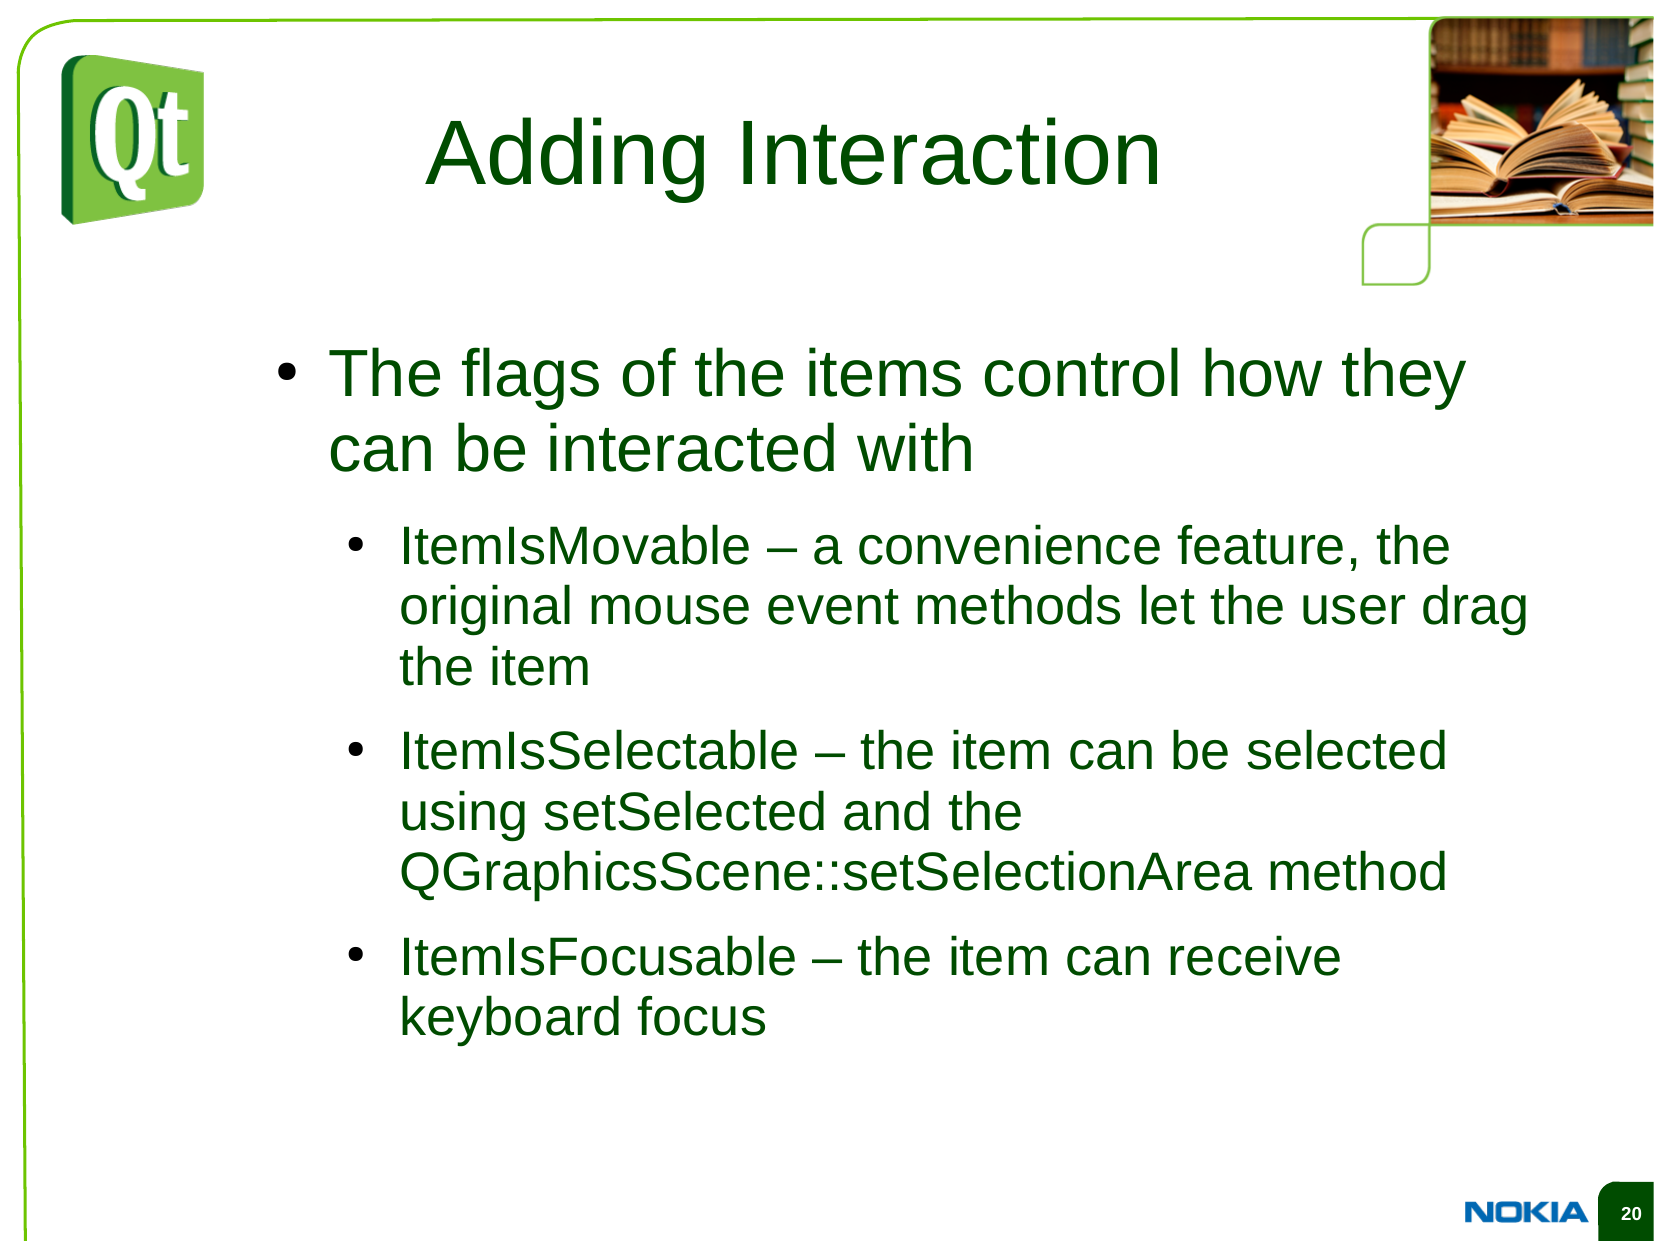

# Adding Interaction
The flags of the items control how they can be interacted with
ItemIsMovable – a convenience feature, the original mouse event methods let the user drag the item
ItemIsSelectable – the item can be selected using setSelected and the QGraphicsScene::setSelectionArea method
ItemIsFocusable – the item can receive keyboard focus